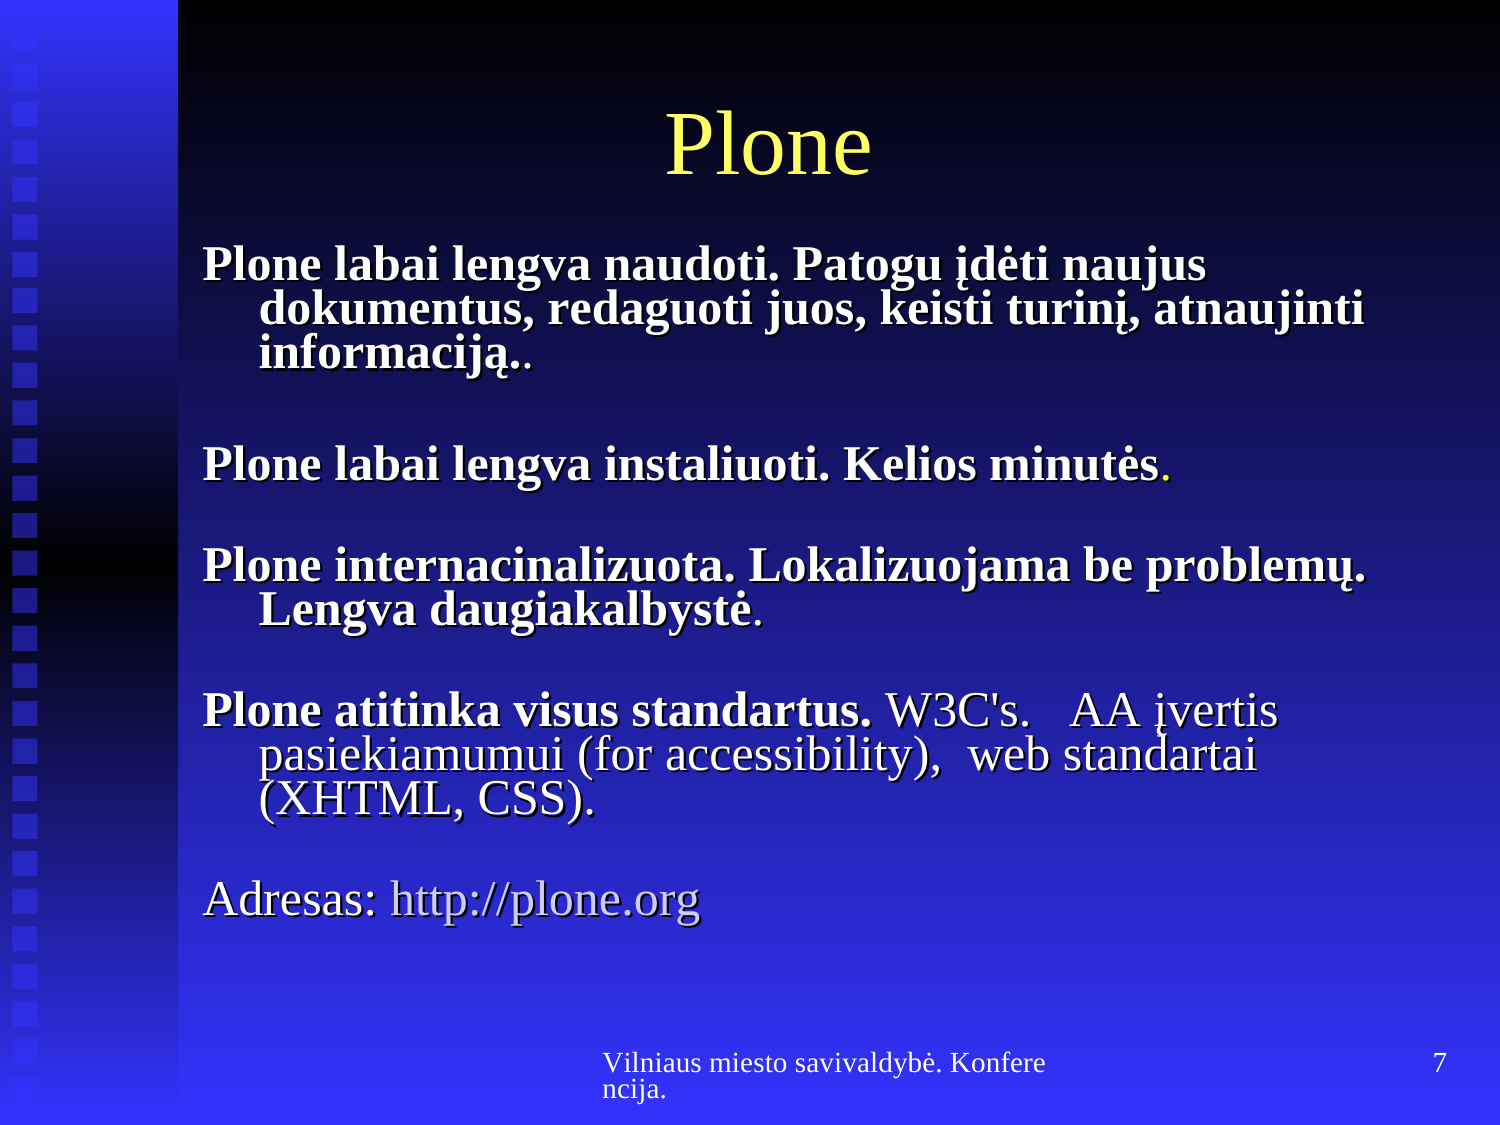

# Plone
Plone labai lengva naudoti. Patogu įdėti naujus dokumentus, redaguoti juos, keisti turinį, atnaujinti informaciją..
Plone labai lengva instaliuoti. Kelios minutės.
Plone internacinalizuota. Lokalizuojama be problemų. Lengva daugiakalbystė.
Plone atitinka visus standartus. W3C's. AA įvertis pasiekiamumui (for accessibility), web standartai (XHTML, CSS).
Adresas: http://plone.org
Vilniaus miesto savivaldybė. Konferencija.
7